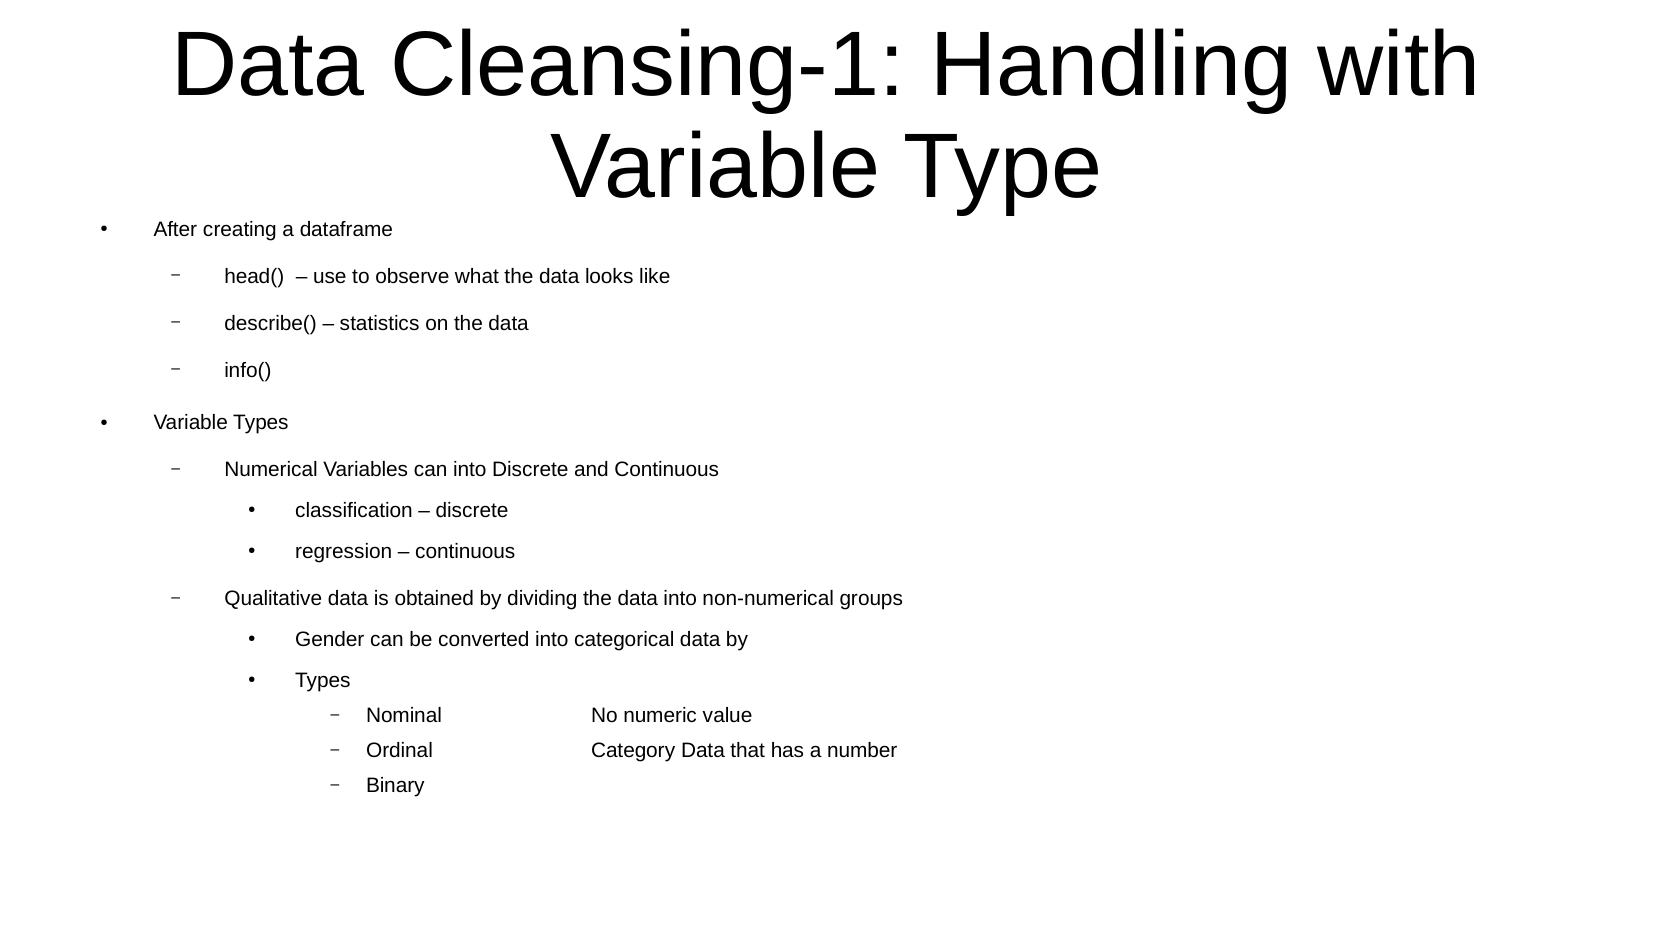

# Data Cleansing-1: Handling with Variable Type
After creating a dataframe
head() – use to observe what the data looks like
describe() – statistics on the data
info()
Variable Types
Numerical Variables can into Discrete and Continuous
classification – discrete
regression – continuous
Qualitative data is obtained by dividing the data into non-numerical groups
Gender can be converted into categorical data by
Types
Nominal 		No numeric value
Ordinal 			Category Data that has a number
Binary